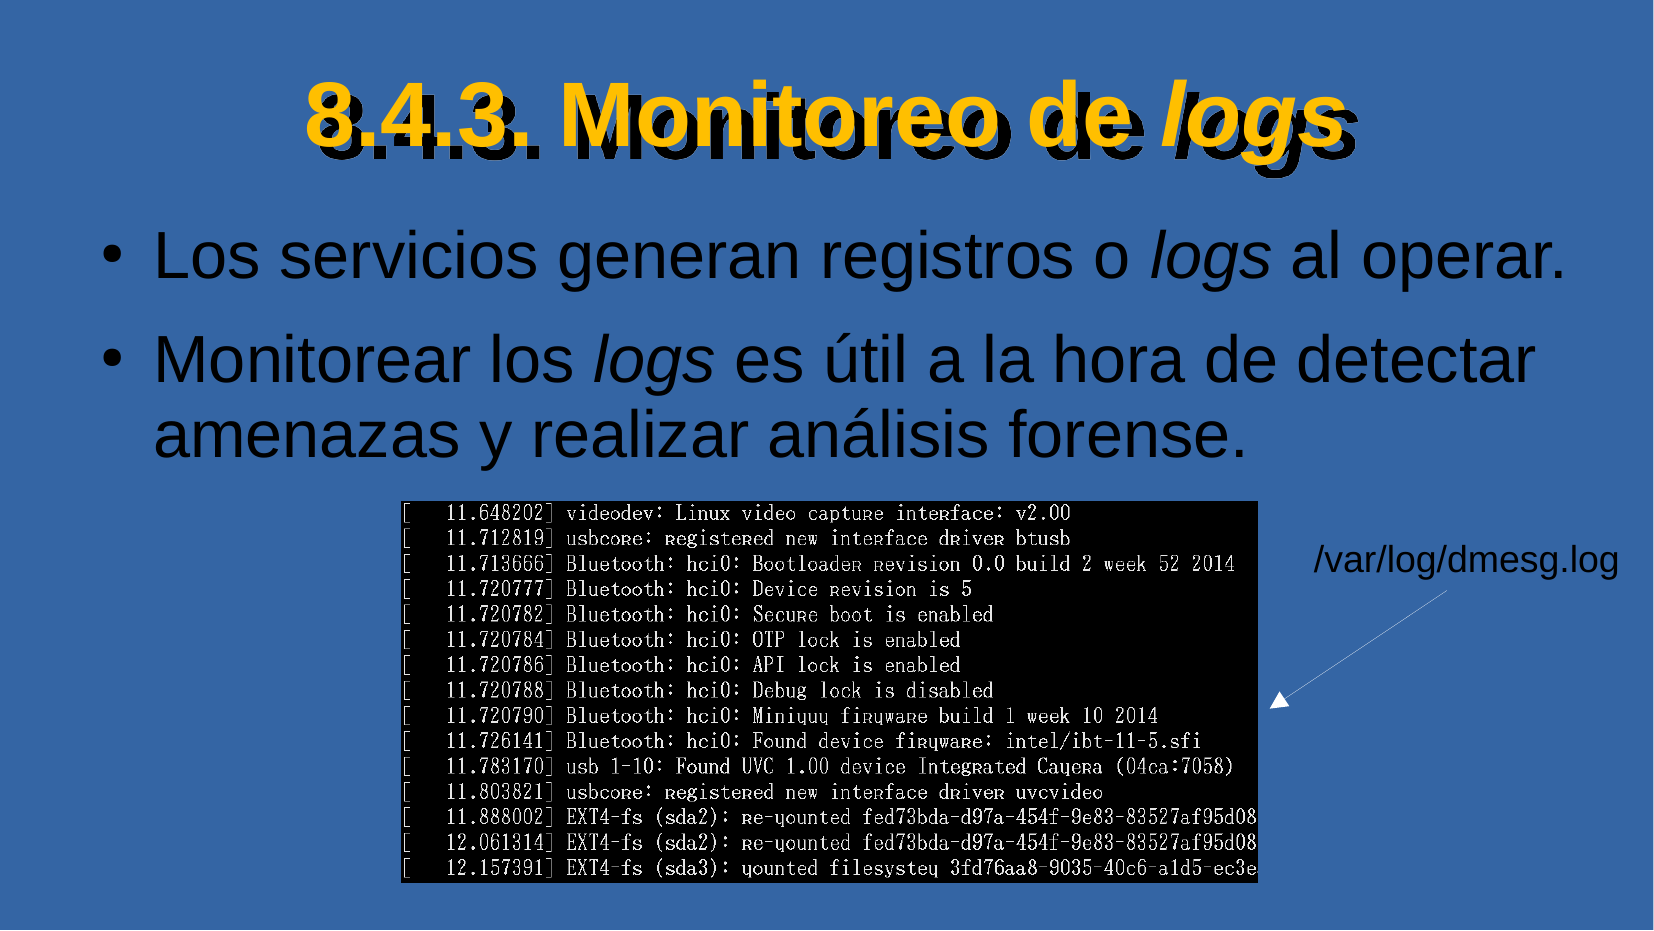

# 8.4.3. Monitoreo de logs
Los servicios generan registros o logs al operar.
Monitorear los logs es útil a la hora de detectar amenazas y realizar análisis forense.
/var/log/dmesg.log